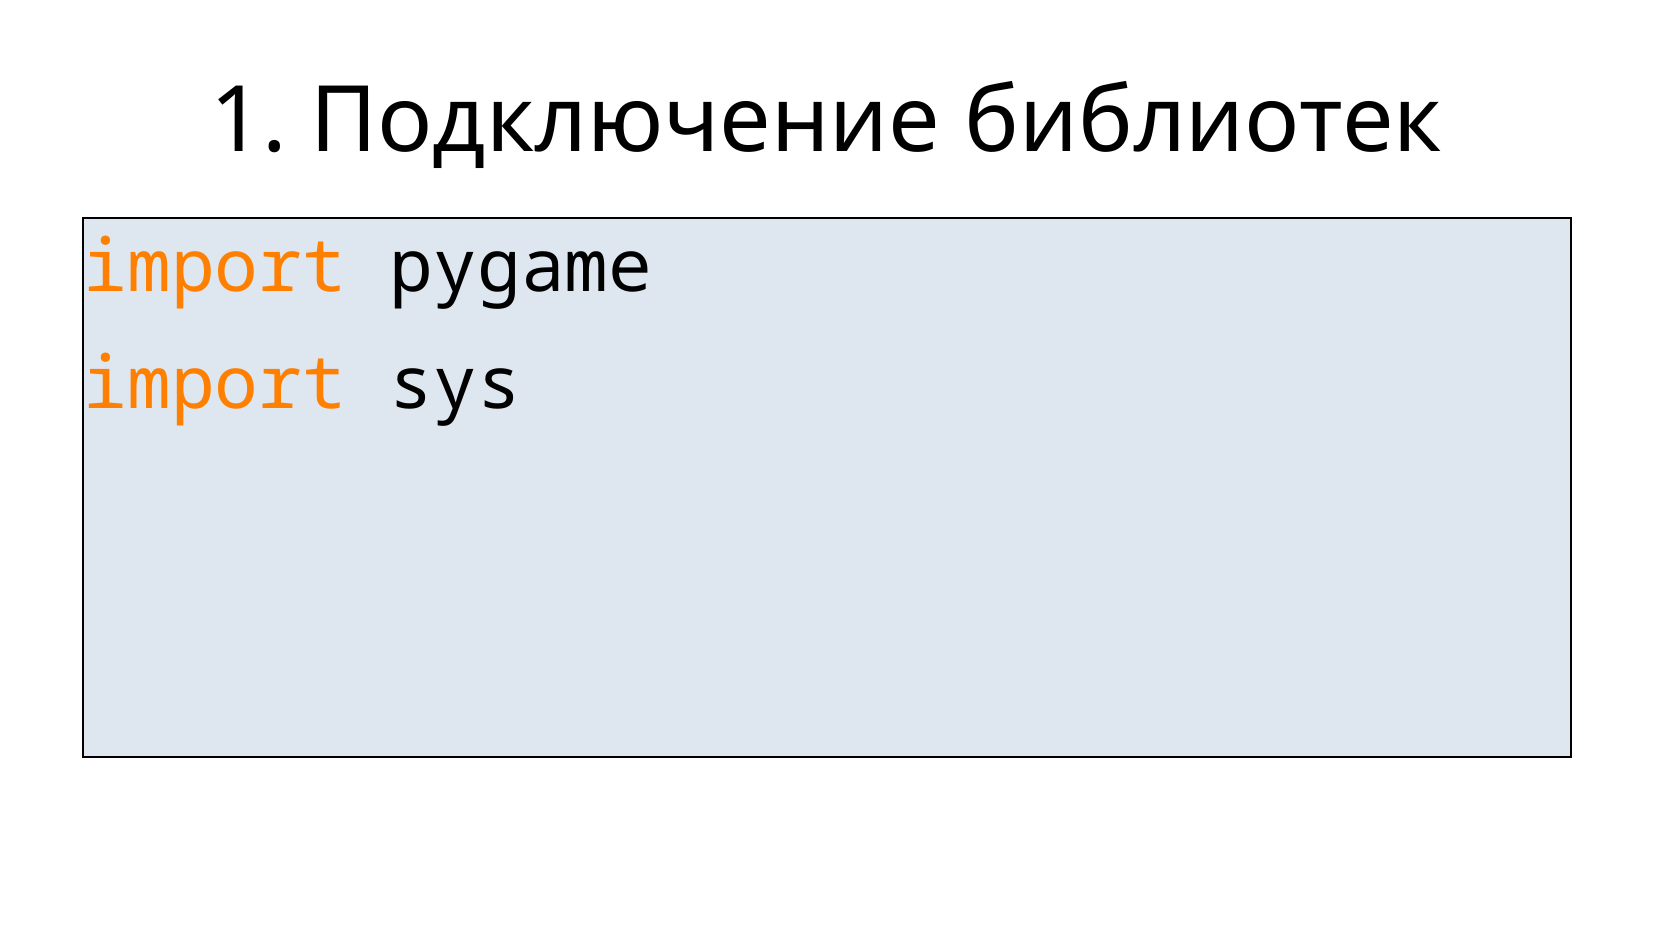

# 1. Подключение библиотек
import pygame
import sys